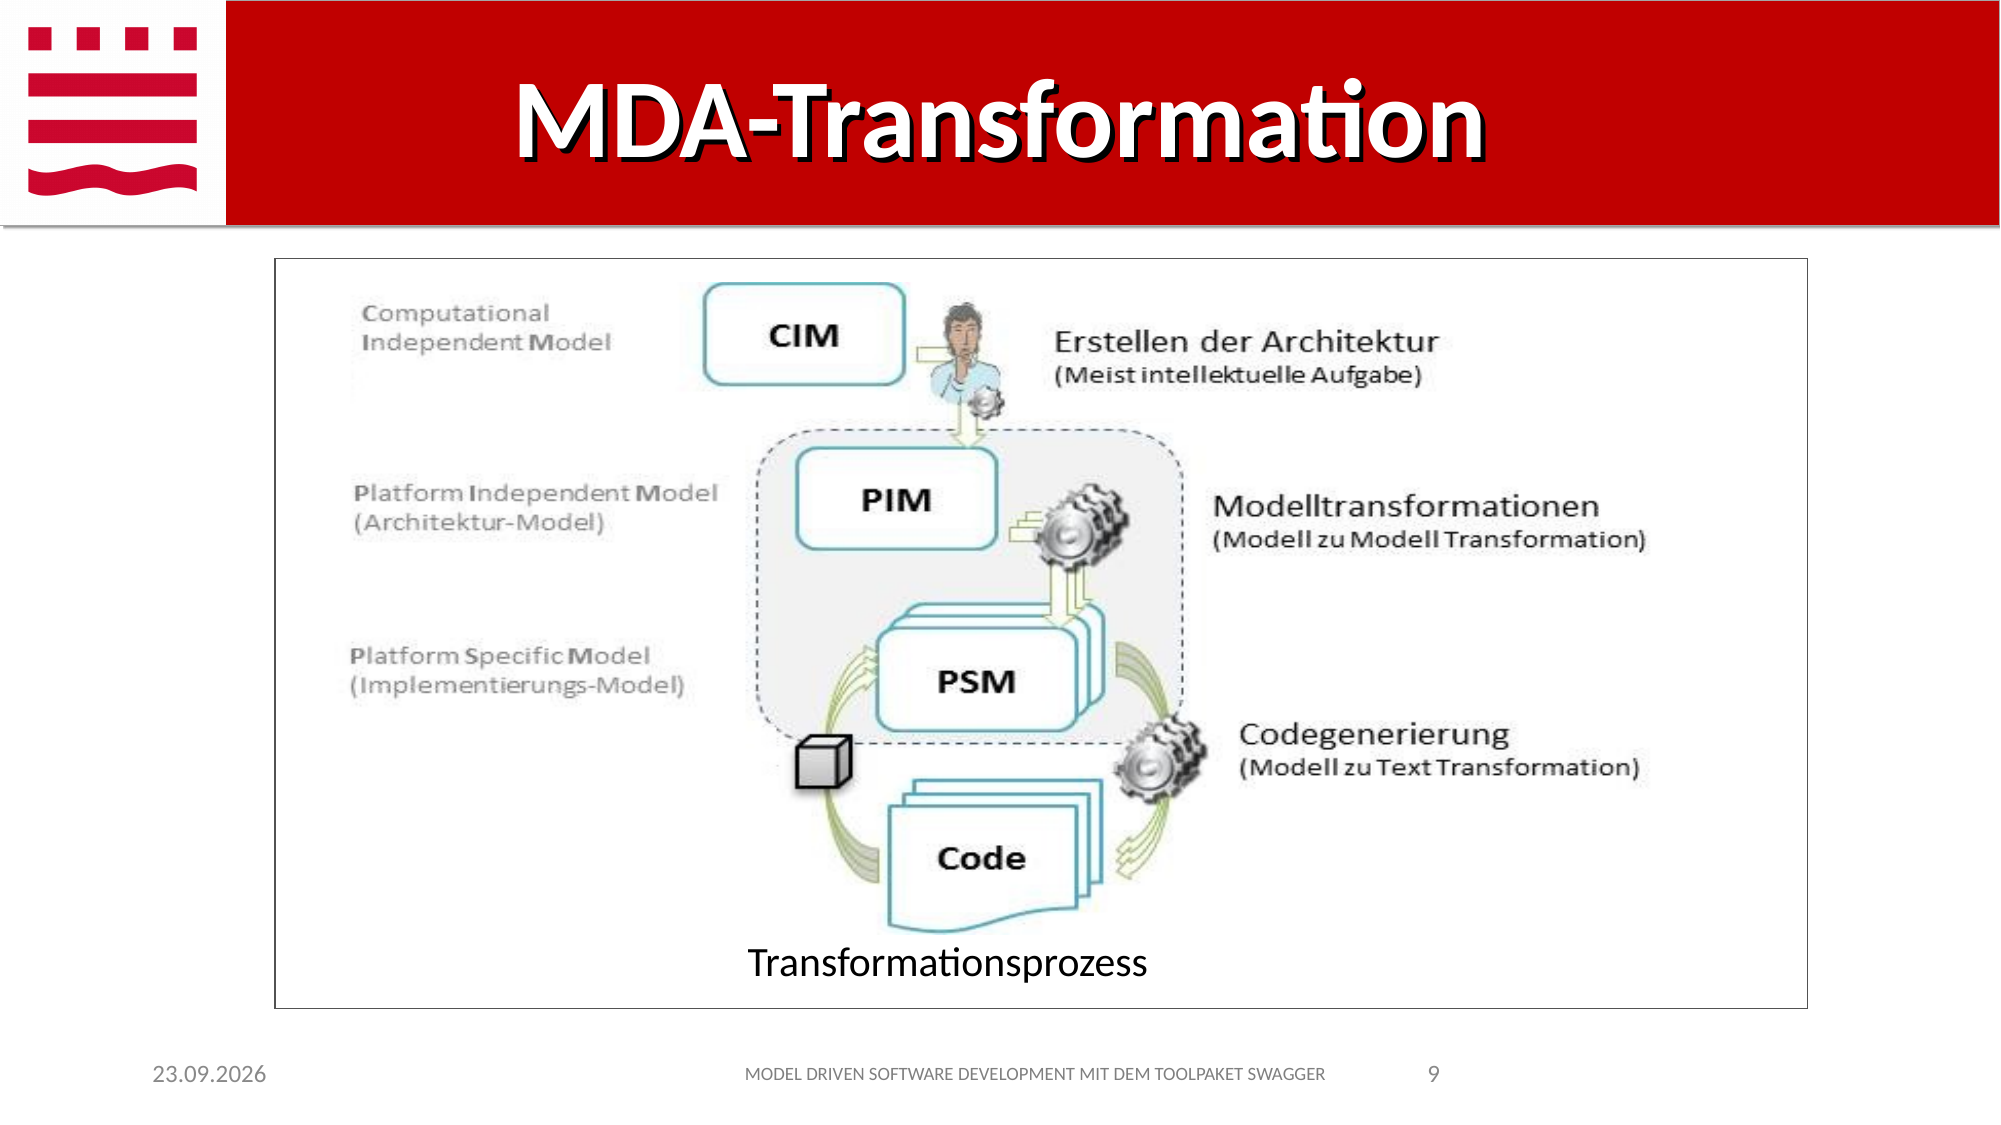

MDA-Transformation
# “Layout-Mustern”.
Transformationsprozess
MODEL DRIVEN SOFTWARE DEVELOPMENT MIT DEM TOOLPAKET SWAGGER
9